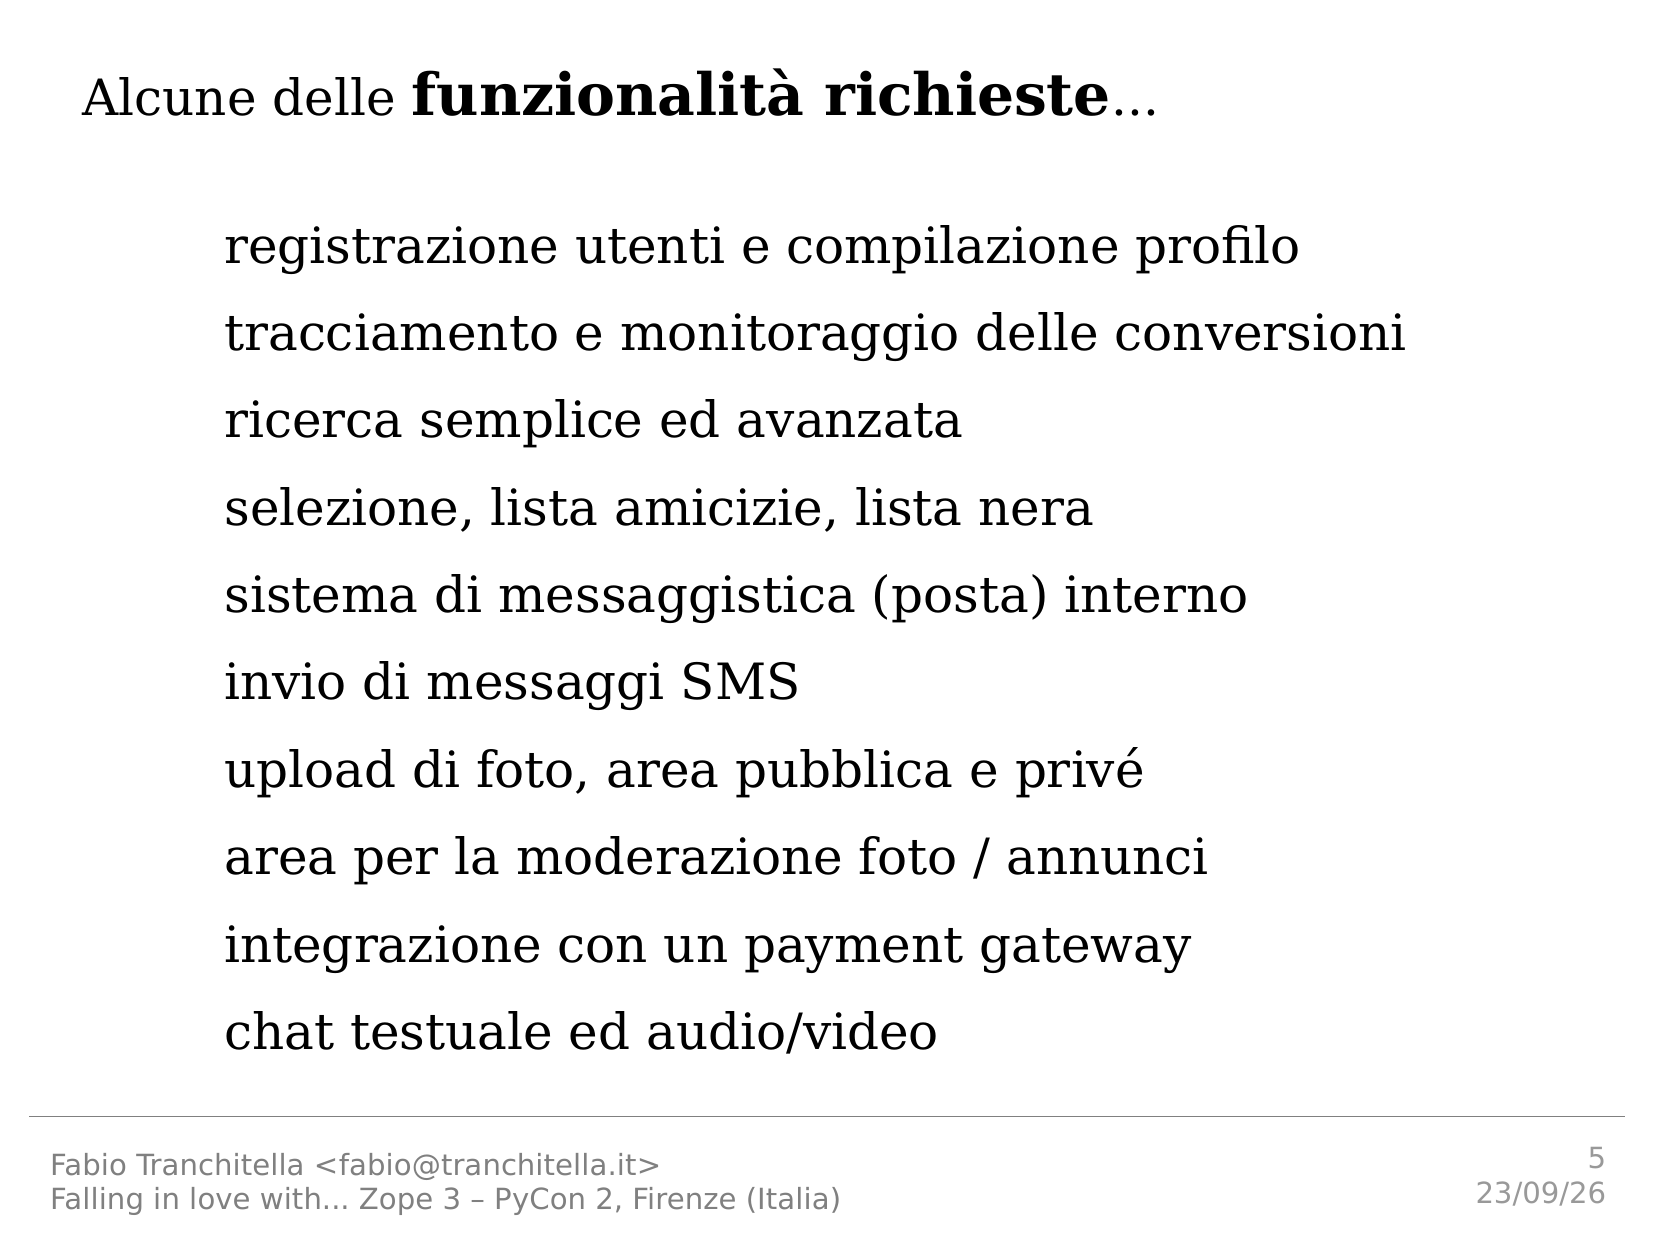

# Alcune delle funzionalità richieste...
registrazione utenti e compilazione profilo
tracciamento e monitoraggio delle conversioni
ricerca semplice ed avanzata
selezione, lista amicizie, lista nera
sistema di messaggistica (posta) interno
invio di messaggi SMS
upload di foto, area pubblica e privé
area per la moderazione foto / annunci
integrazione con un payment gateway
chat testuale ed audio/video
5